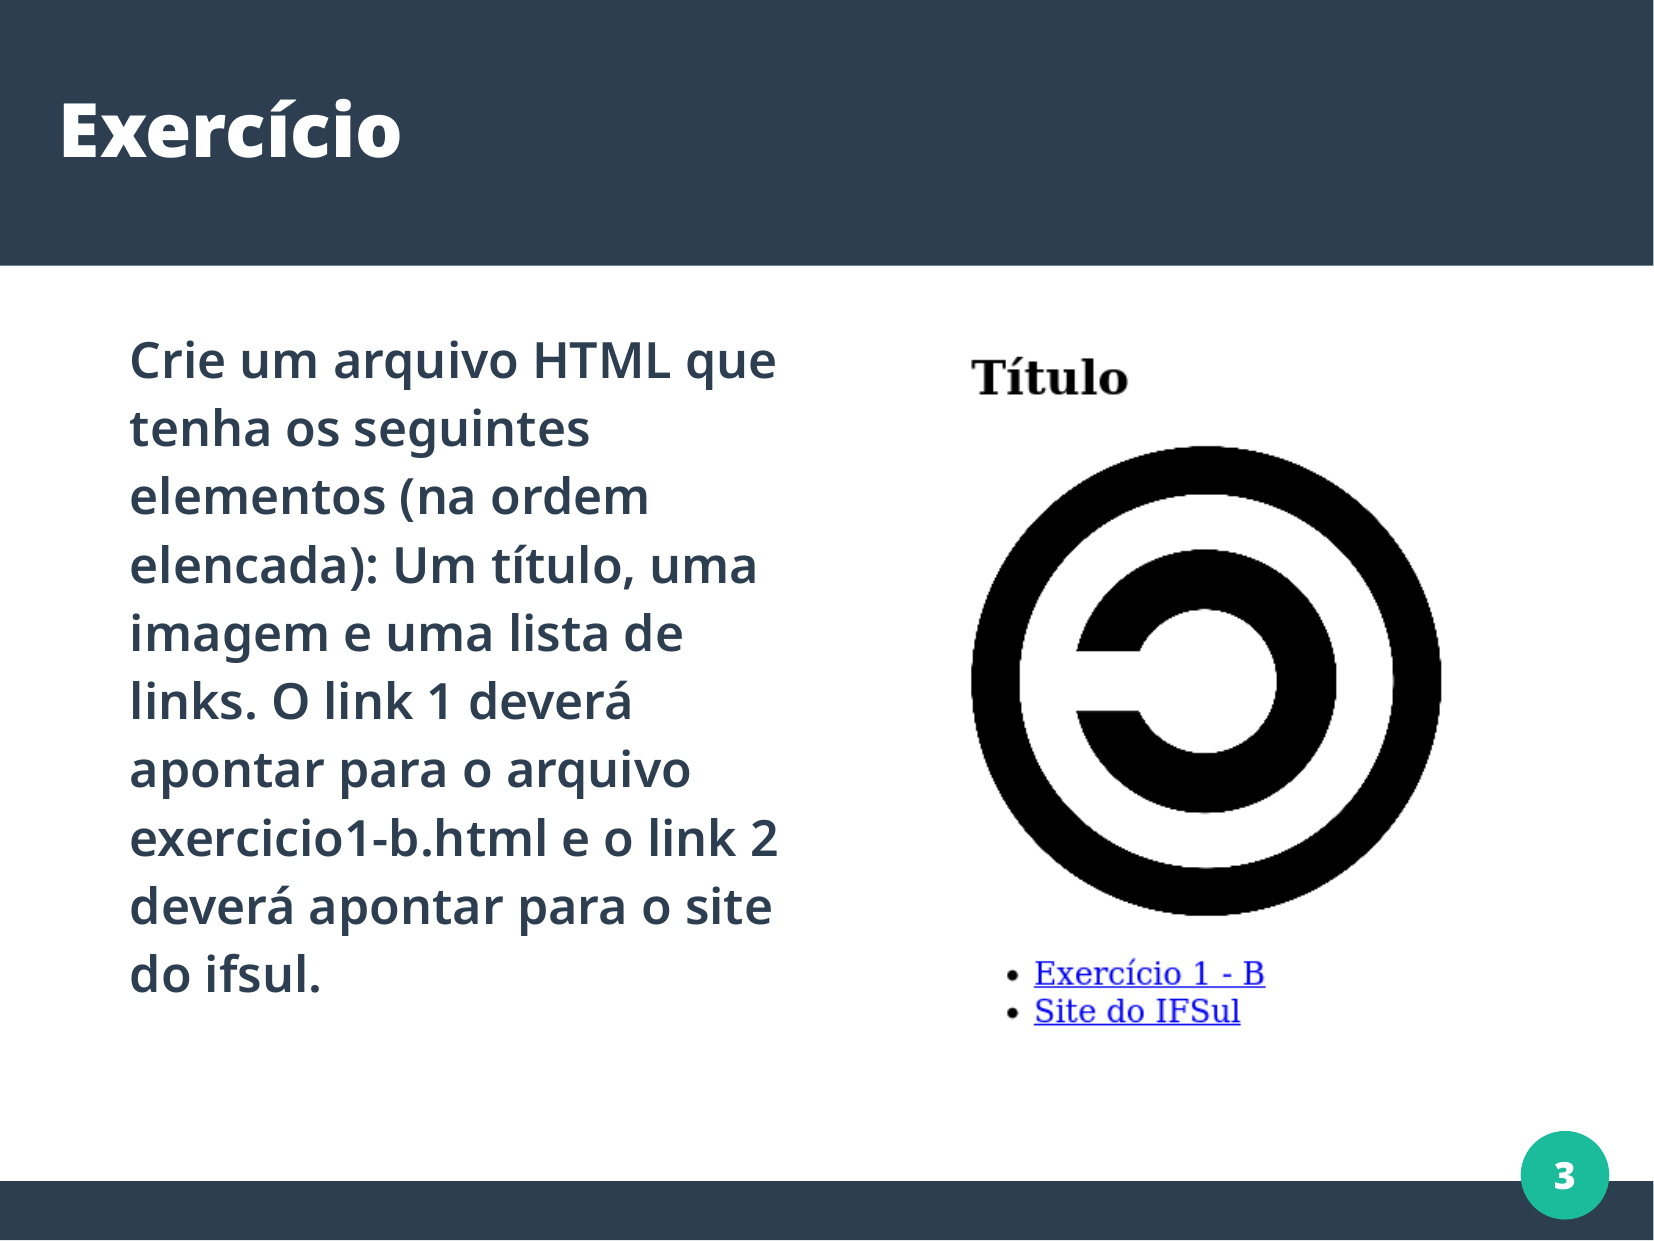

# Exercício
Crie um arquivo HTML que tenha os seguintes elementos (na ordem elencada): Um título, uma imagem e uma lista de links. O link 1 deverá apontar para o arquivo exercicio1-b.html e o link 2 deverá apontar para o site do ifsul.
3